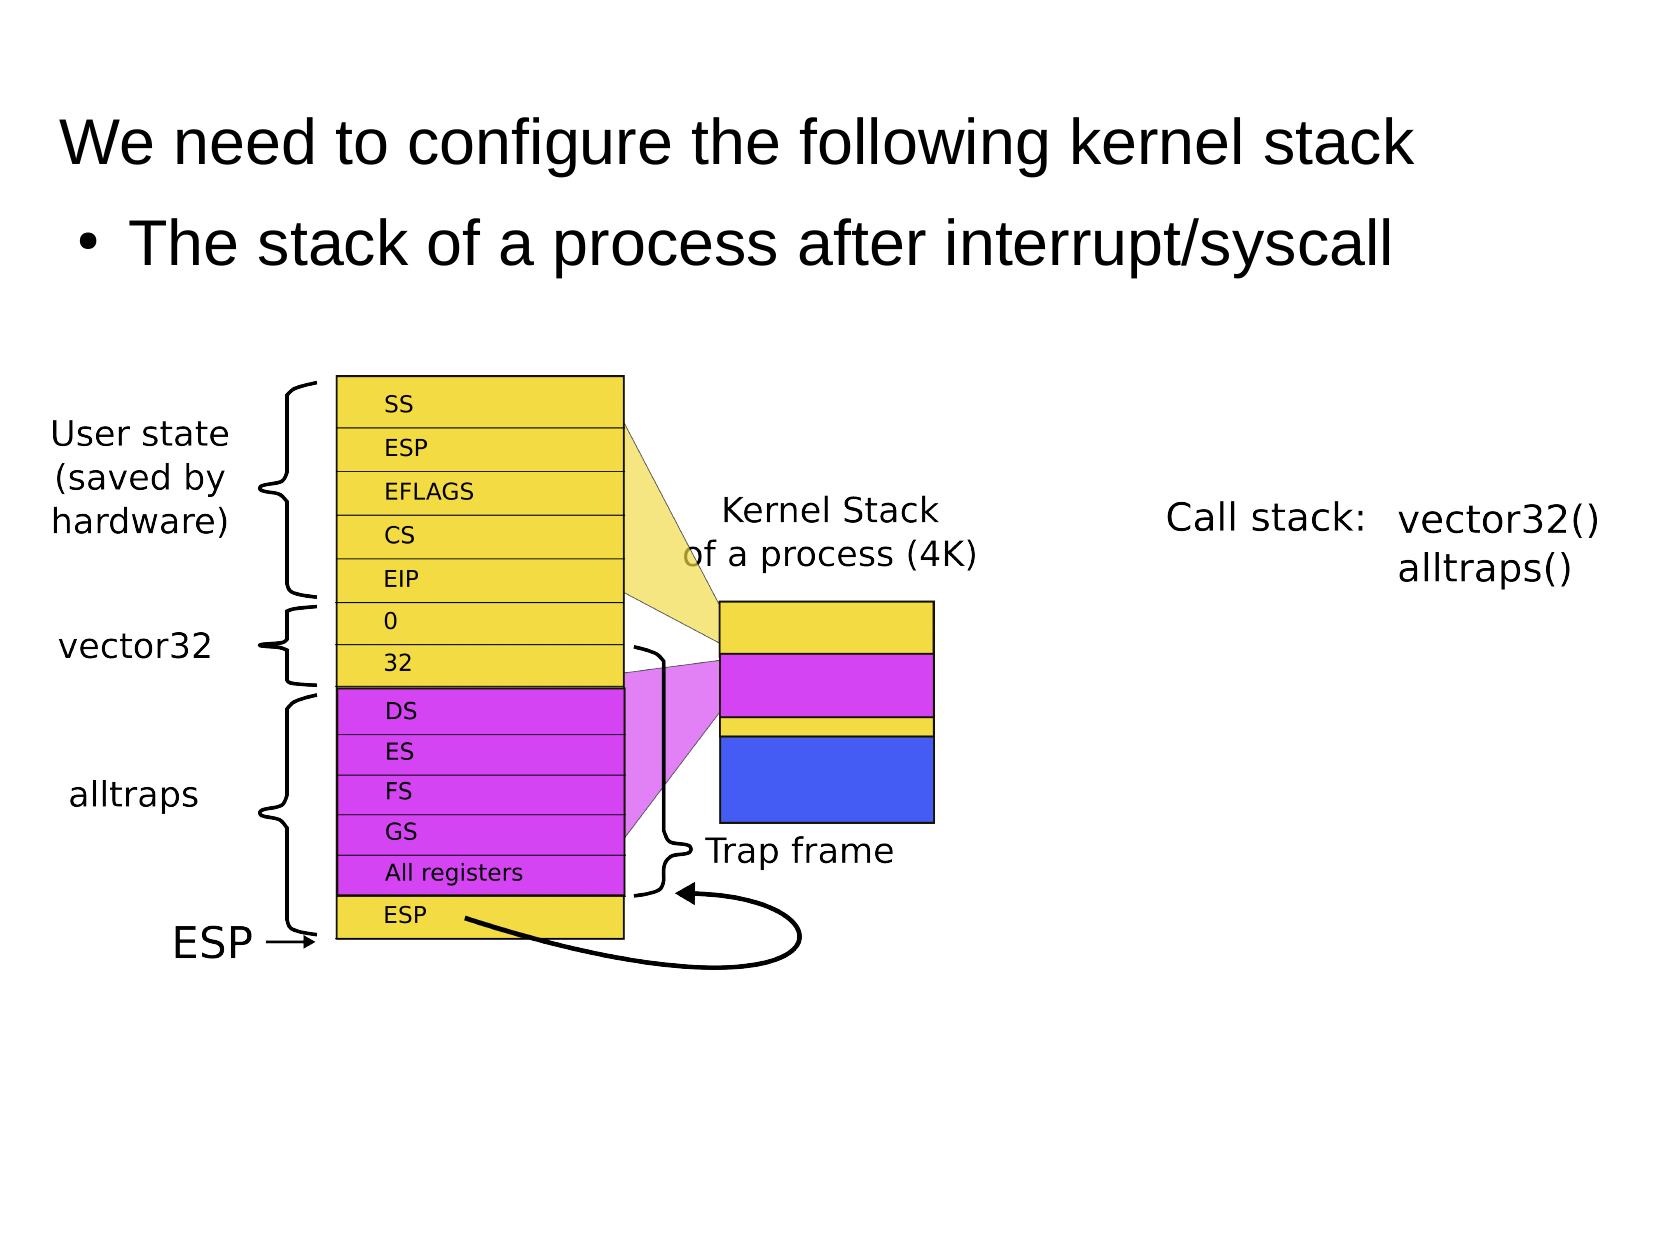

# We need to configure the following kernel stack
The stack of a process after interrupt/syscall